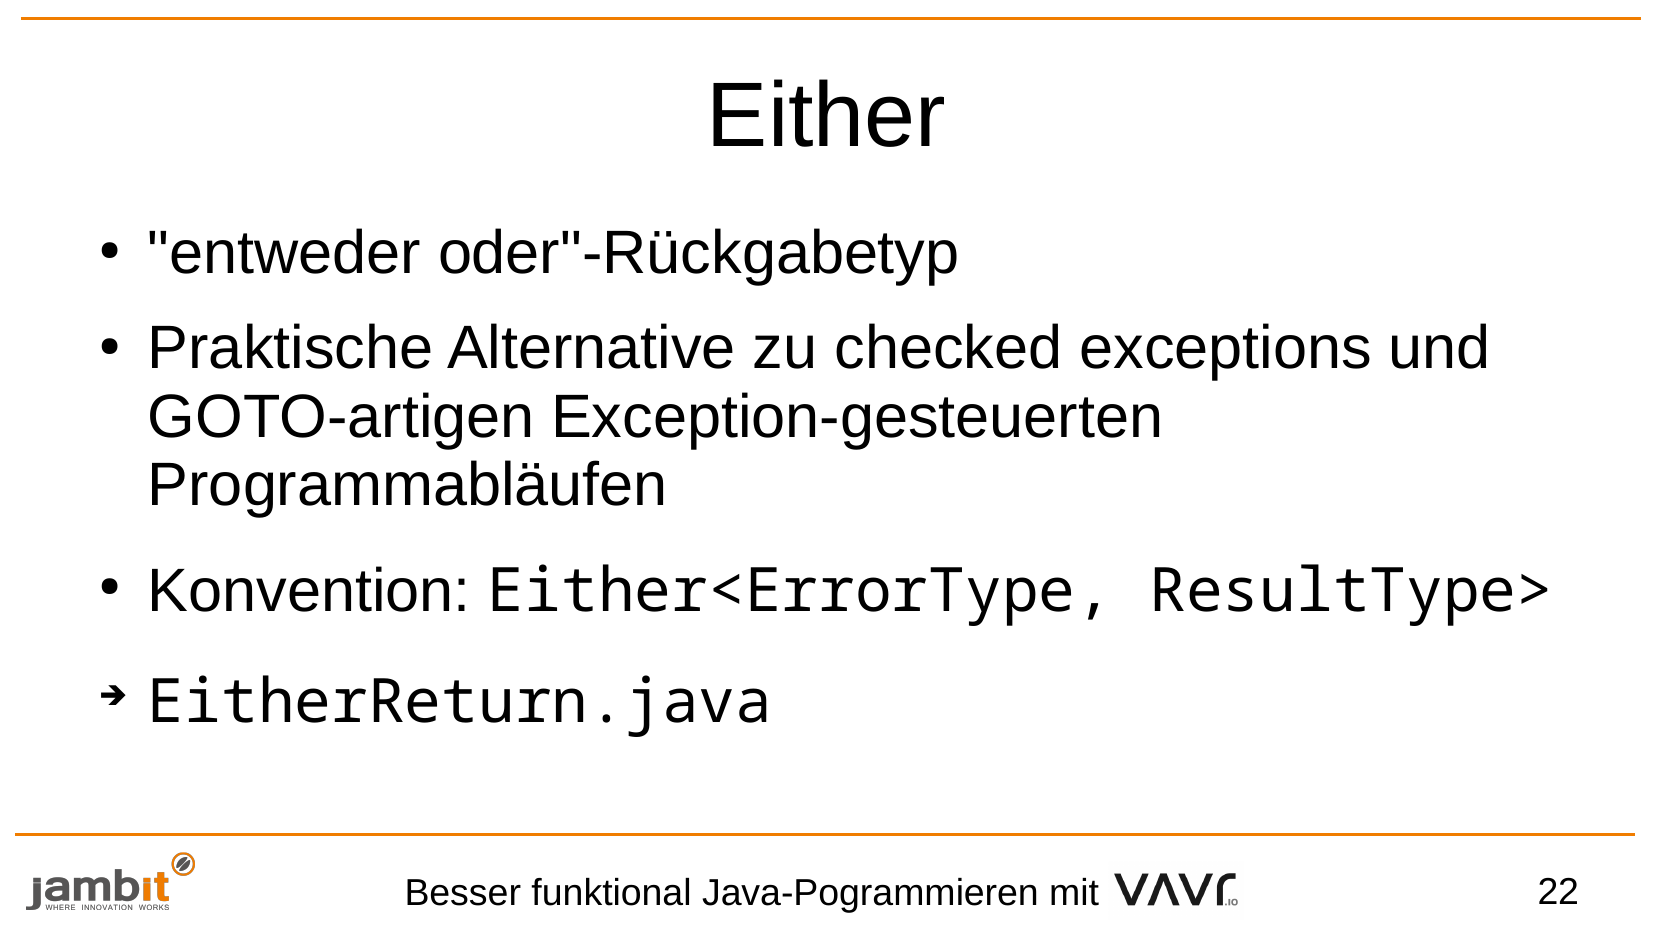

# Either
"entweder oder"-Rückgabetyp
Praktische Alternative zu checked exceptions und GOTO-artigen Exception-gesteuerten Programmabläufen
Konvention: Either<ErrorType, ResultType>
EitherReturn.java